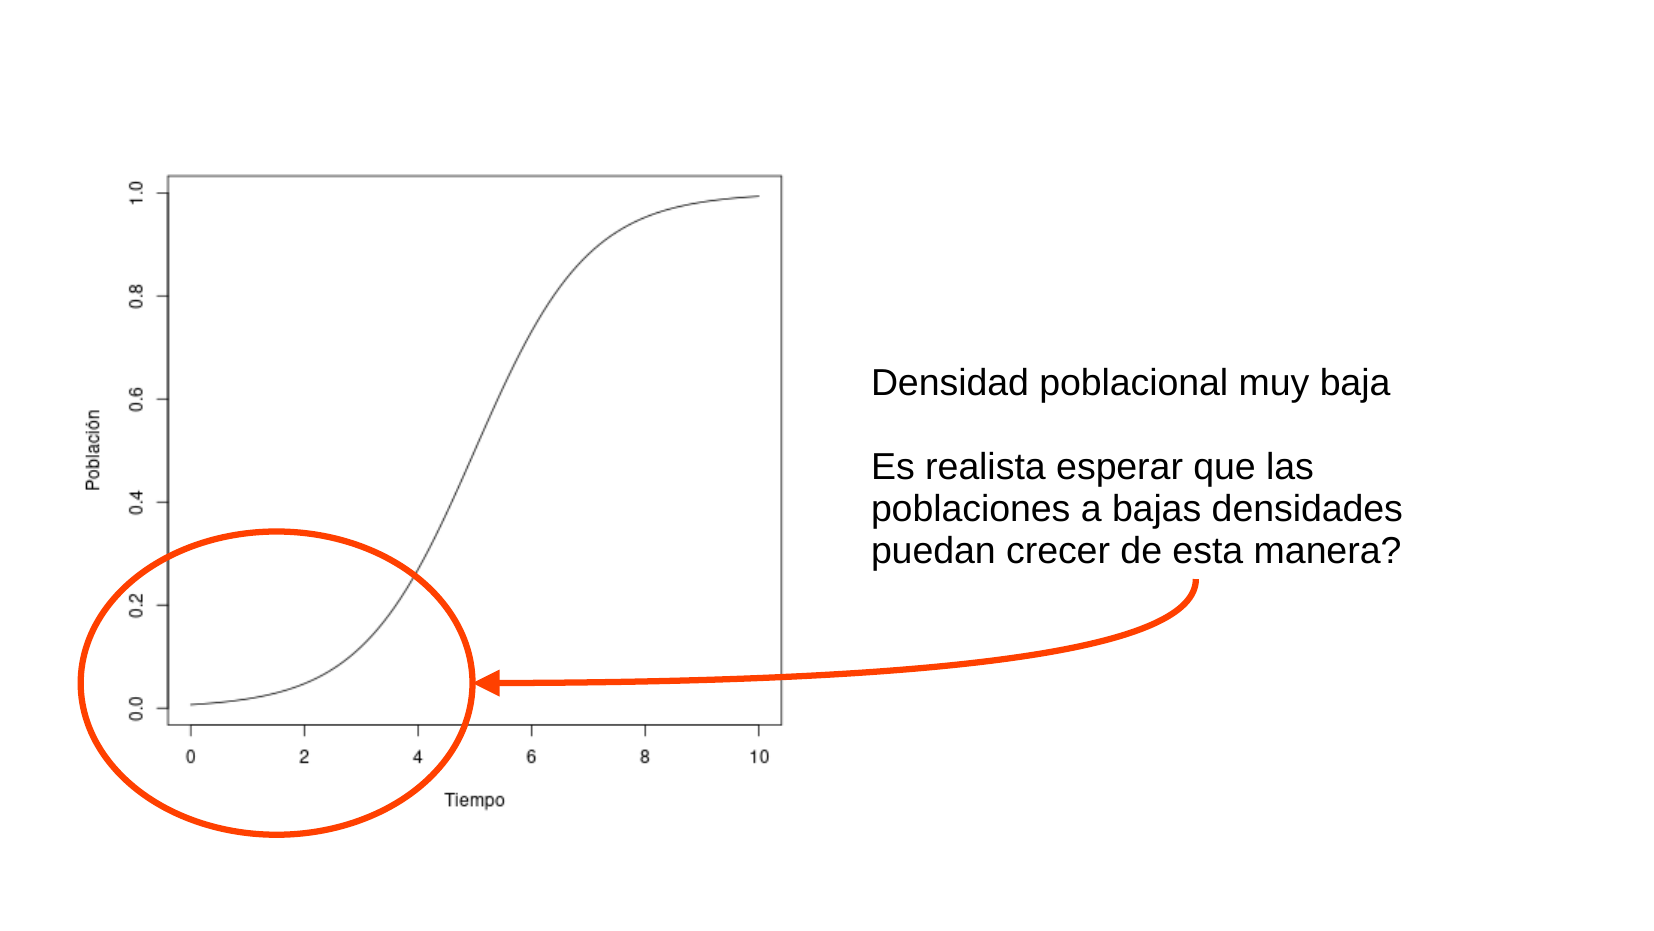

Densidad poblacional muy baja
Es realista esperar que las poblaciones a bajas densidades puedan crecer de esta manera?